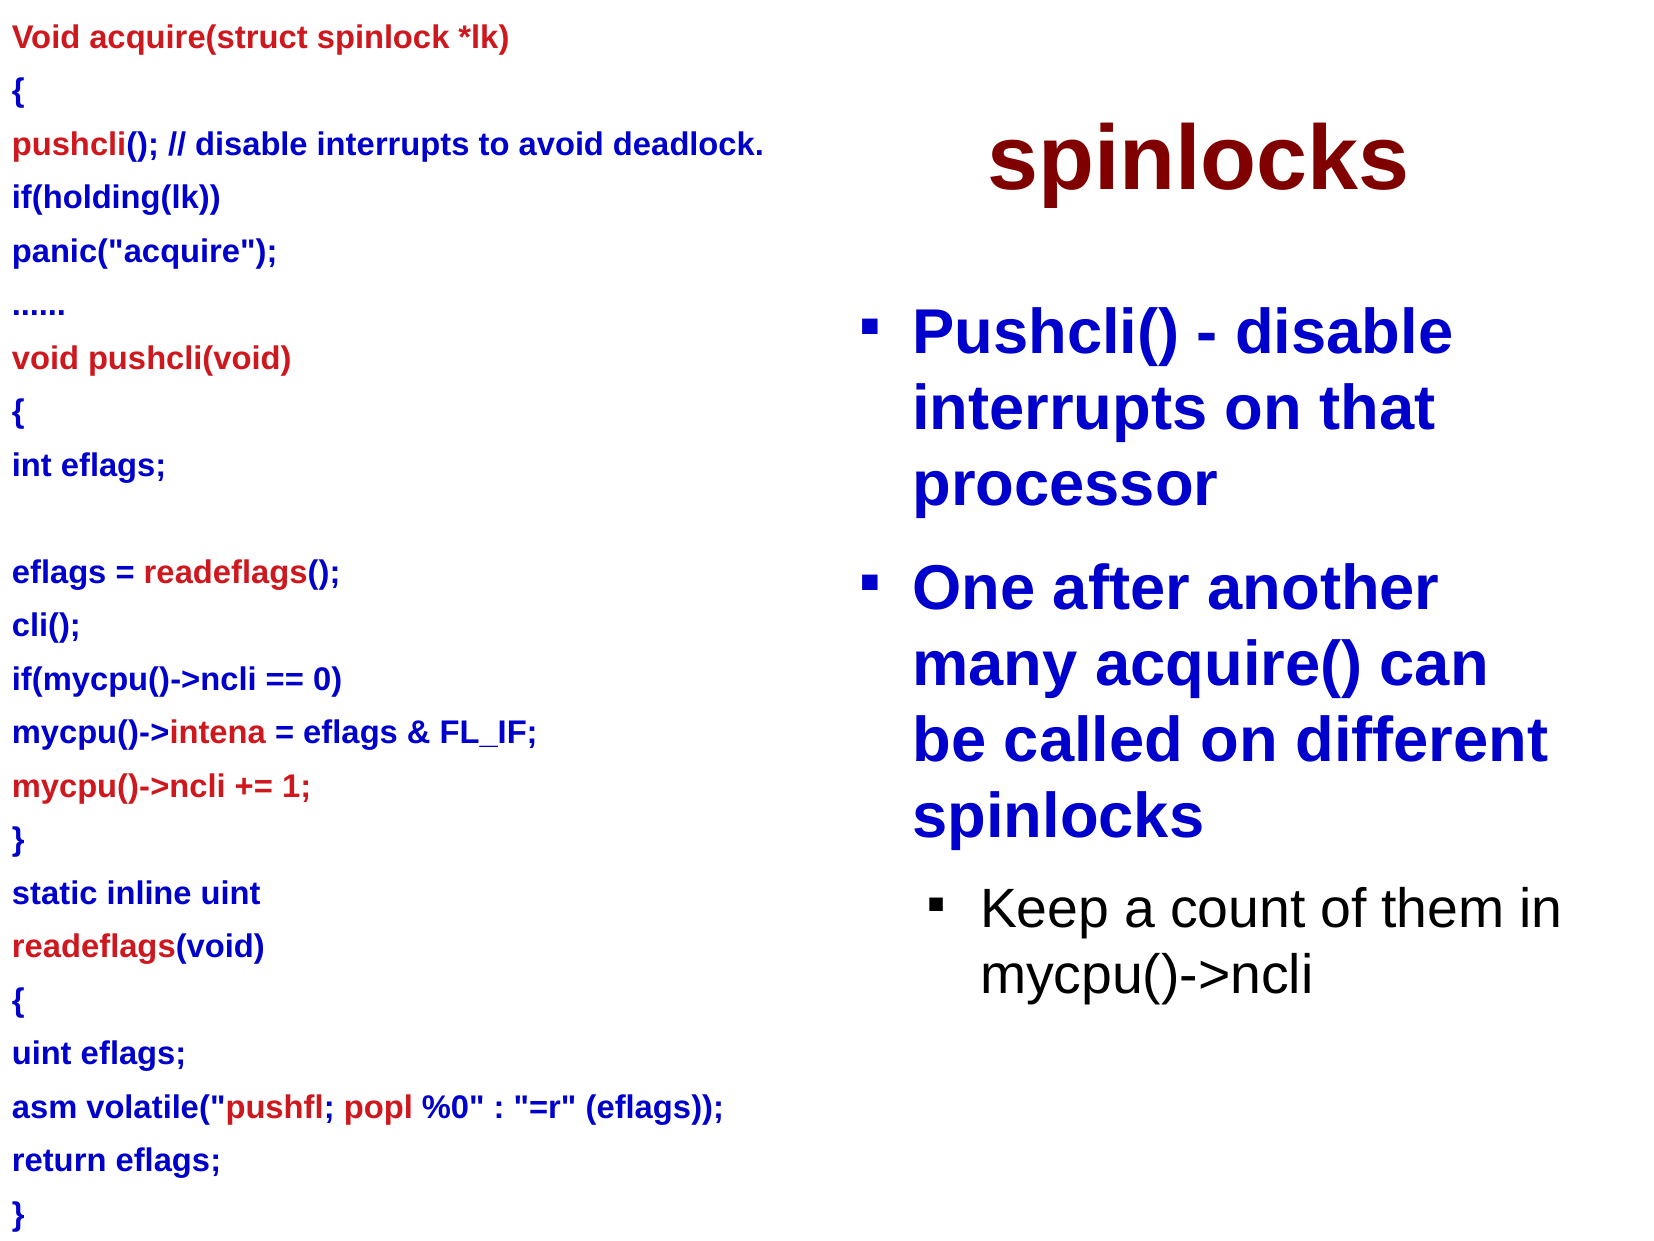

Void acquire(struct spinlock *lk)
{
pushcli(); // disable interrupts to avoid deadlock.
if(holding(lk))
panic("acquire");
......
void pushcli(void)
{
int eflags;
eflags = readeflags();
cli();
if(mycpu()->ncli == 0)
mycpu()->intena = eflags & FL_IF;
mycpu()->ncli += 1;
}
static inline uint
readeflags(void)
{
uint eflags;
asm volatile("pushfl; popl %0" : "=r" (eflags));
return eflags;
}
# spinlocks
Pushcli() - disable interrupts on that processor
One after another many acquire() can be called on different spinlocks
Keep a count of them in mycpu()->ncli